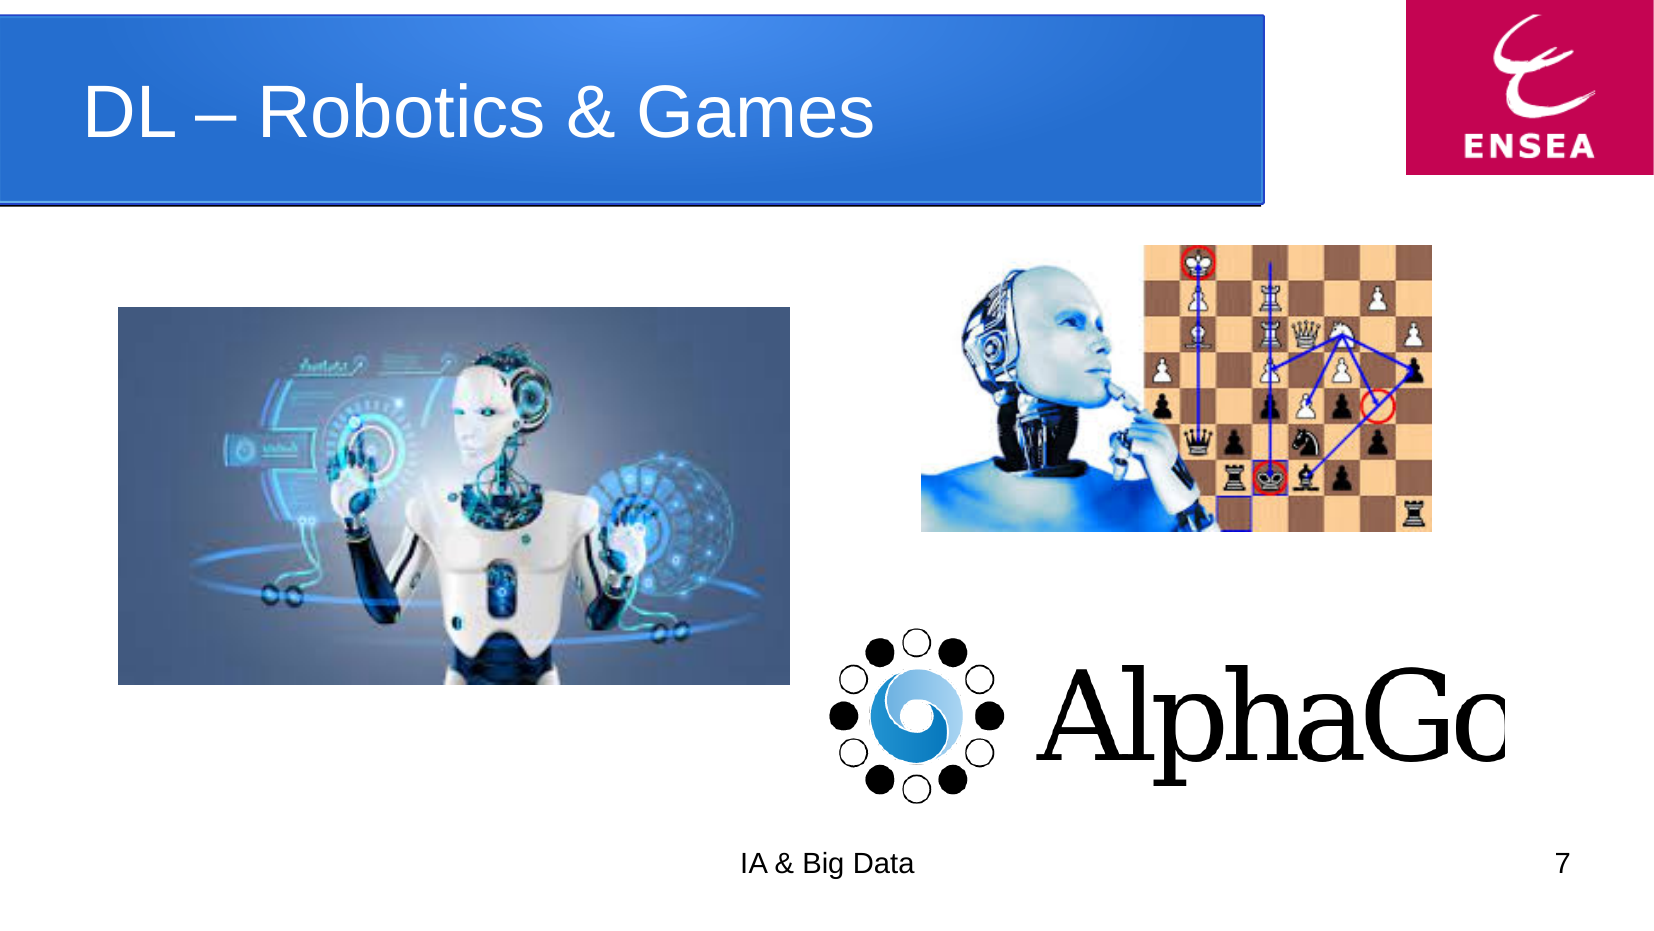

# DL – Robotics & Games
IA & Big Data
7